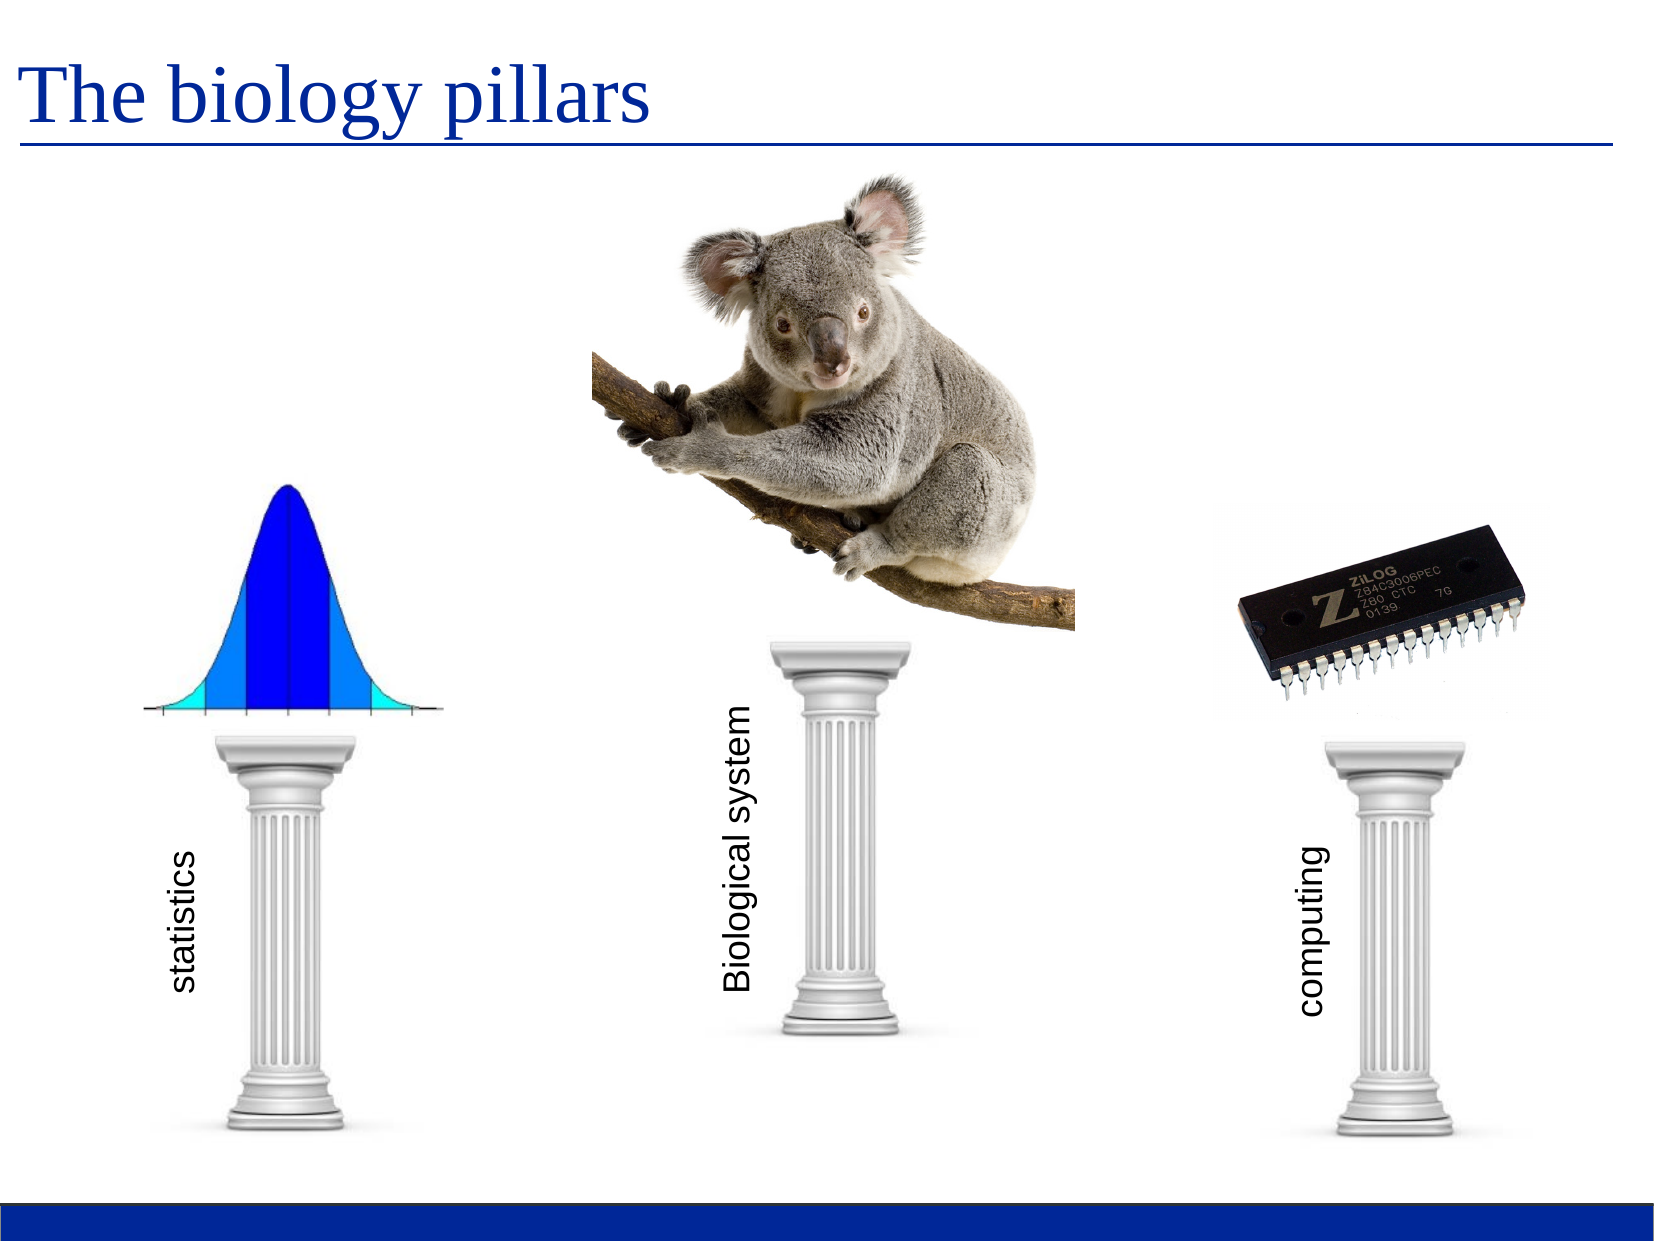

# The biology pillars
Biological system
statistics
computing